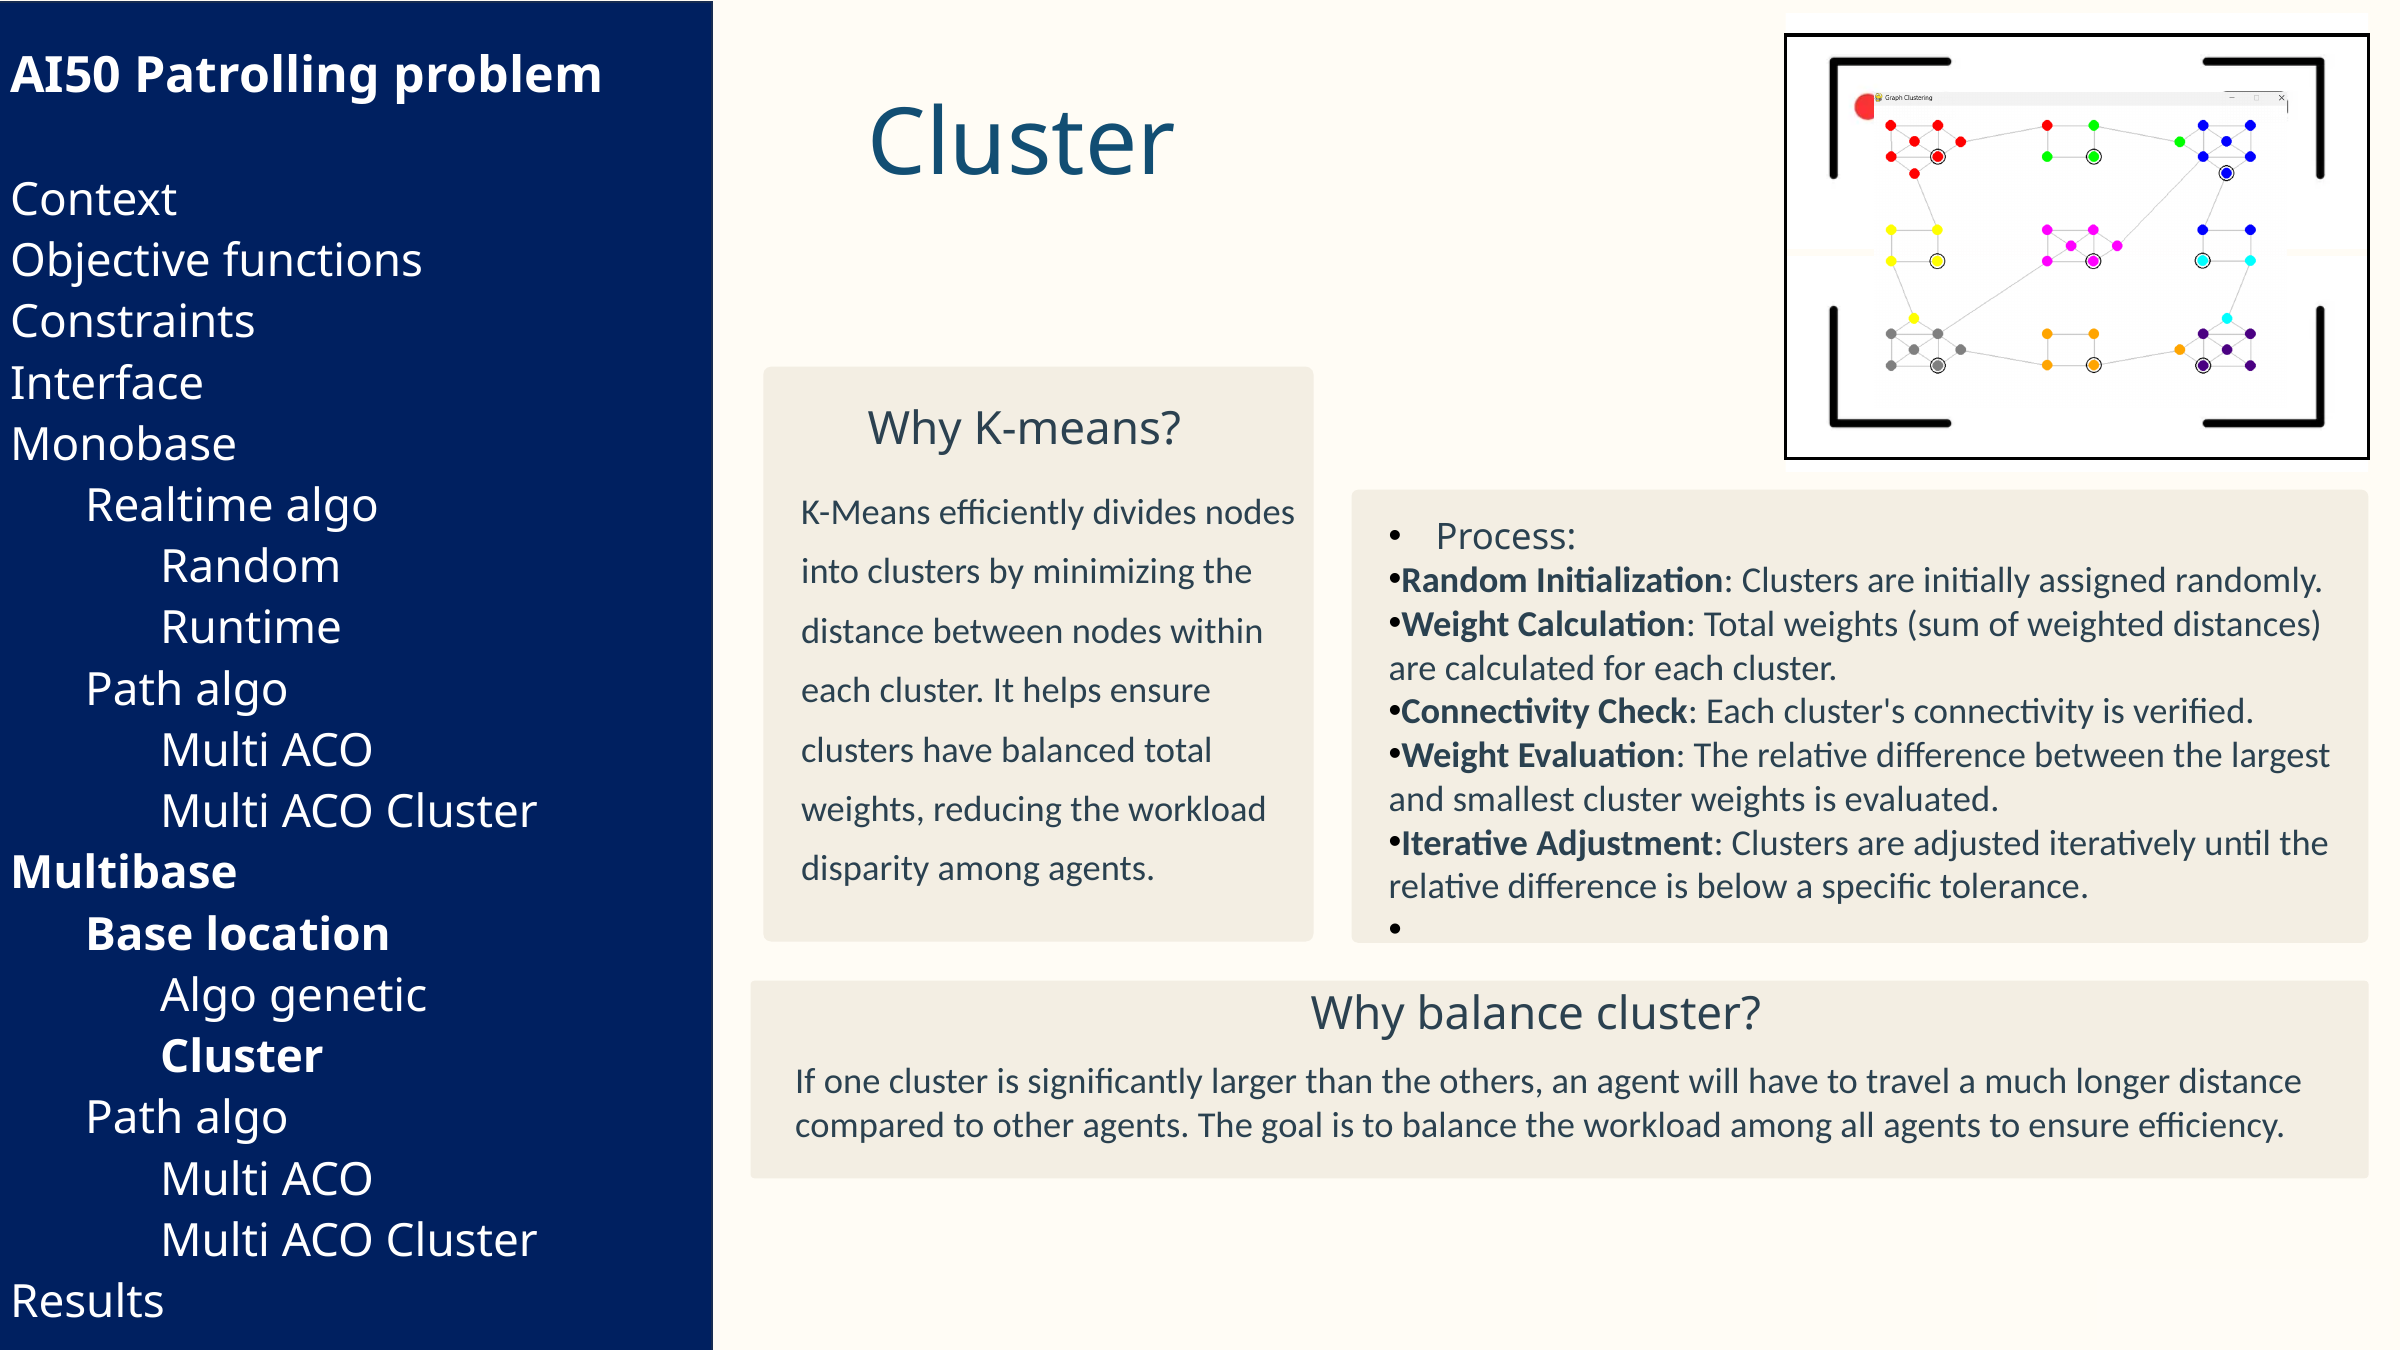

AI50 Patrolling problem
Context
Objective functions
Constraints
Interface
Monobase
	Realtime algo
		Random
		Runtime
	Path algo
		Multi ACO
		Multi ACO Cluster
Multibase
	Base location
		Algo genetic
		Cluster
	Path algo
		Multi ACO
		Multi ACO Cluster
Results
Cluster
Why K-means?
Random
K-Means efficiently divides nodes into clusters by minimizing the distance between nodes within each cluster. It helps ensure clusters have balanced total weights, reducing the workload disparity among agents.
Process:
Random Initialization: Clusters are initially assigned randomly.
Weight Calculation: Total weights (sum of weighted distances) are calculated for each cluster.
Connectivity Check: Each cluster's connectivity is verified.
Weight Evaluation: The relative difference between the largest and smallest cluster weights is evaluated.
Iterative Adjustment: Clusters are adjusted iteratively until the relative difference is below a specific tolerance.
Reactive agents
Cognitive agents
Upgrade : Reactive and Cognitive
ACO Single Agent
ACO Multi Agent
Why balance cluster?
If one cluster is significantly larger than the others, an agent will have to travel a much longer distance compared to other agents. The goal is to balance the workload among all agents to ensure efficiency.
Evolutionary Algorithm
Clustering